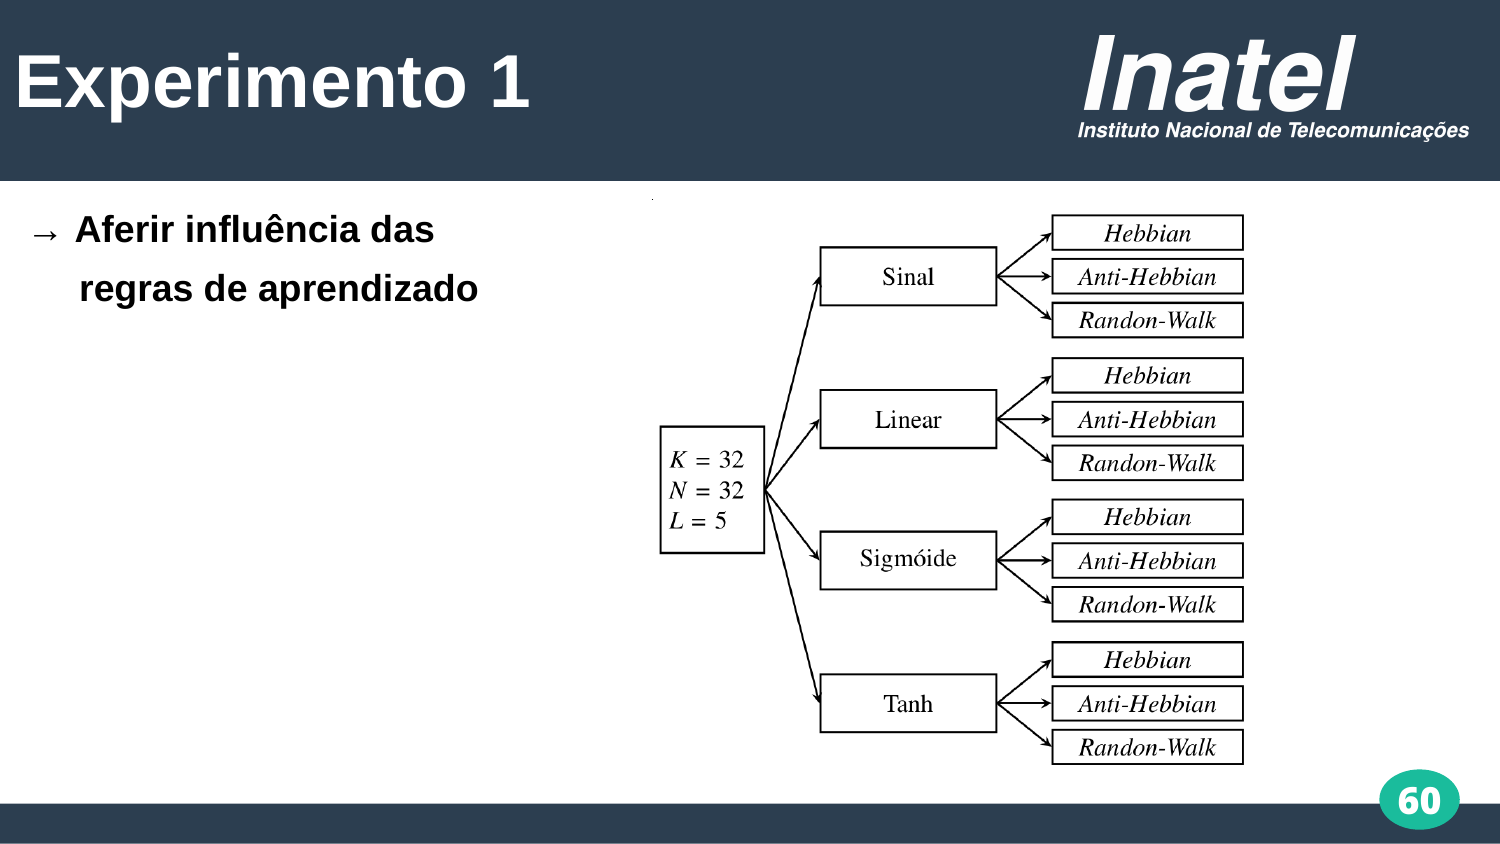

Experimento 1
→ Aferir influência das
 regras de aprendizado
60